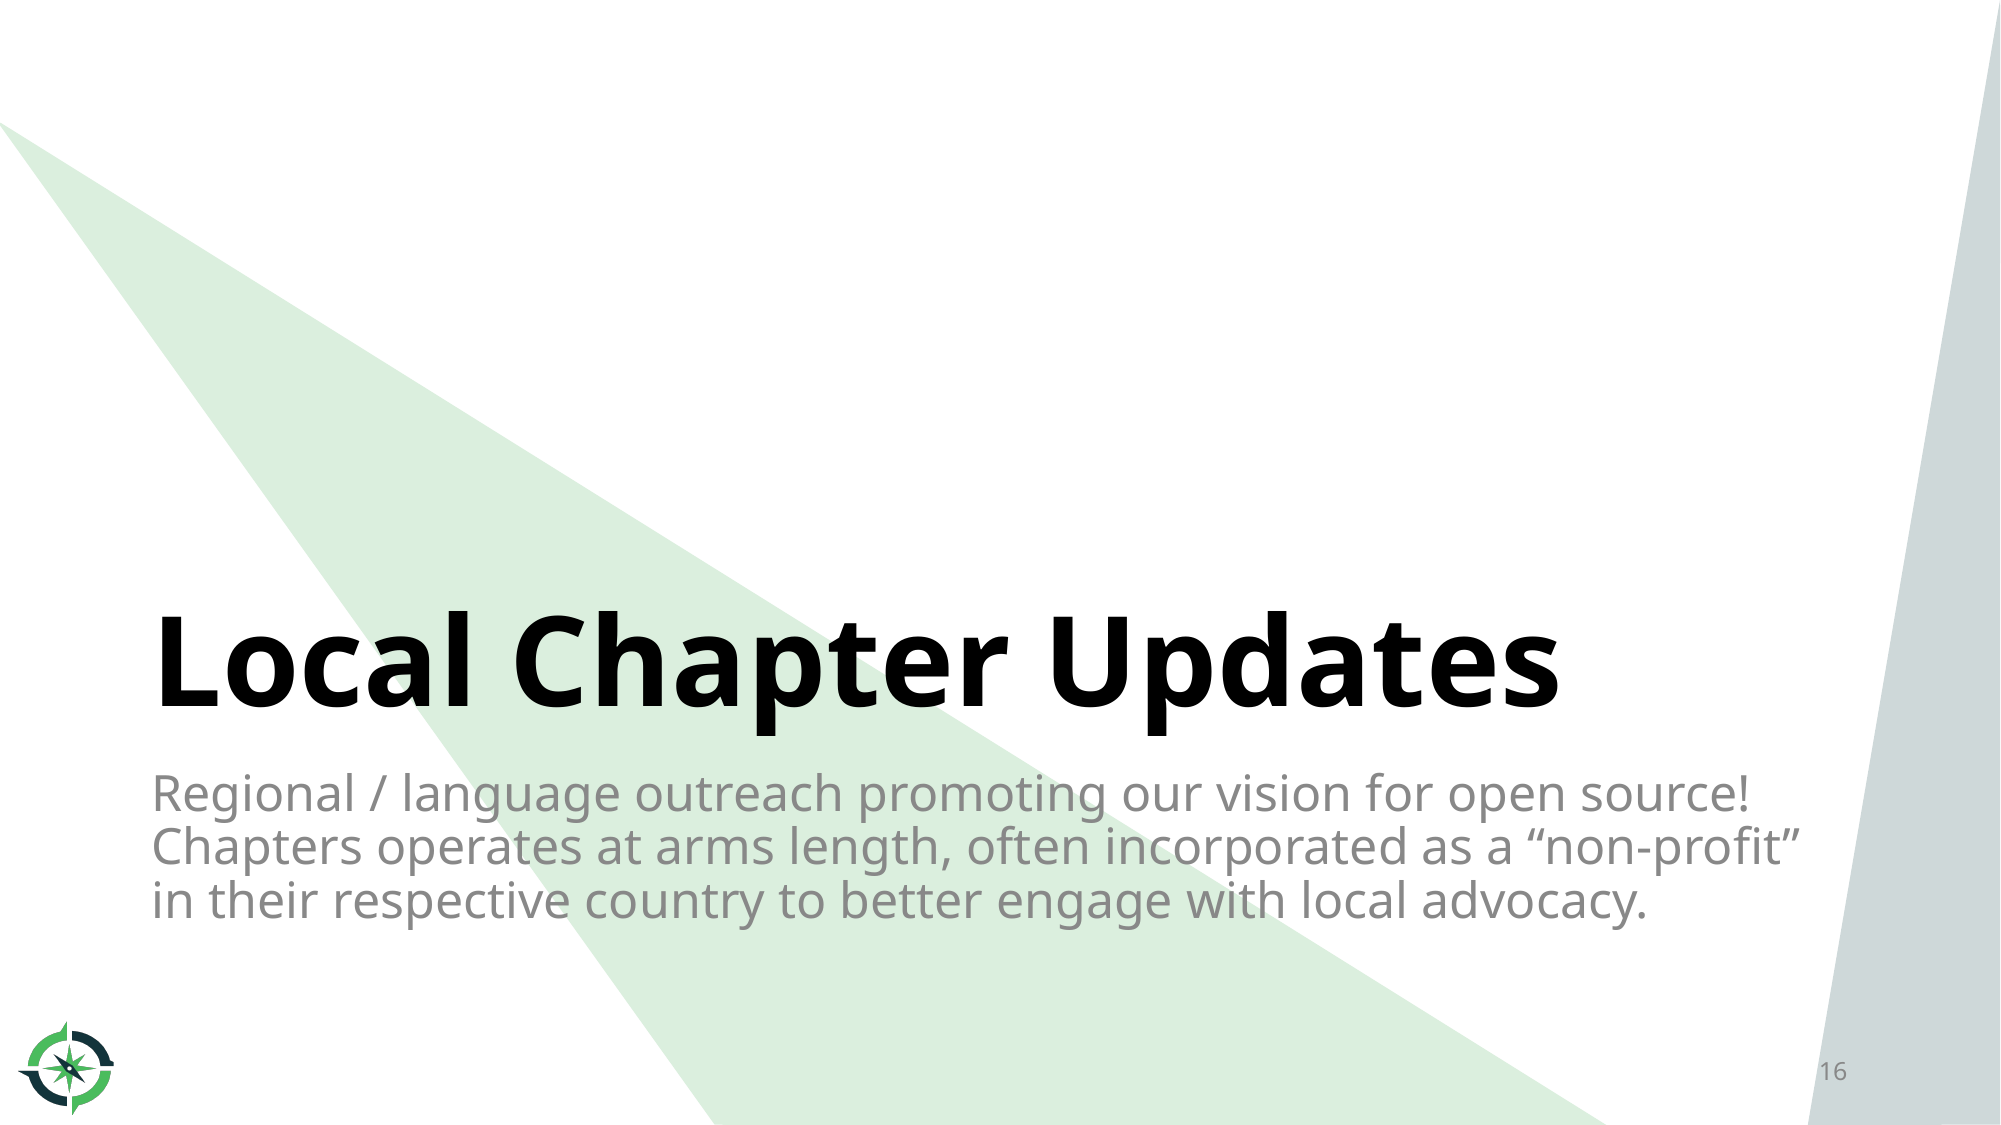

Local Chapter Updates
# Regional / language outreach promoting our vision for open source! Chapters operates at arms length, often incorporated as a “non-profit” in their respective country to better engage with local advocacy.